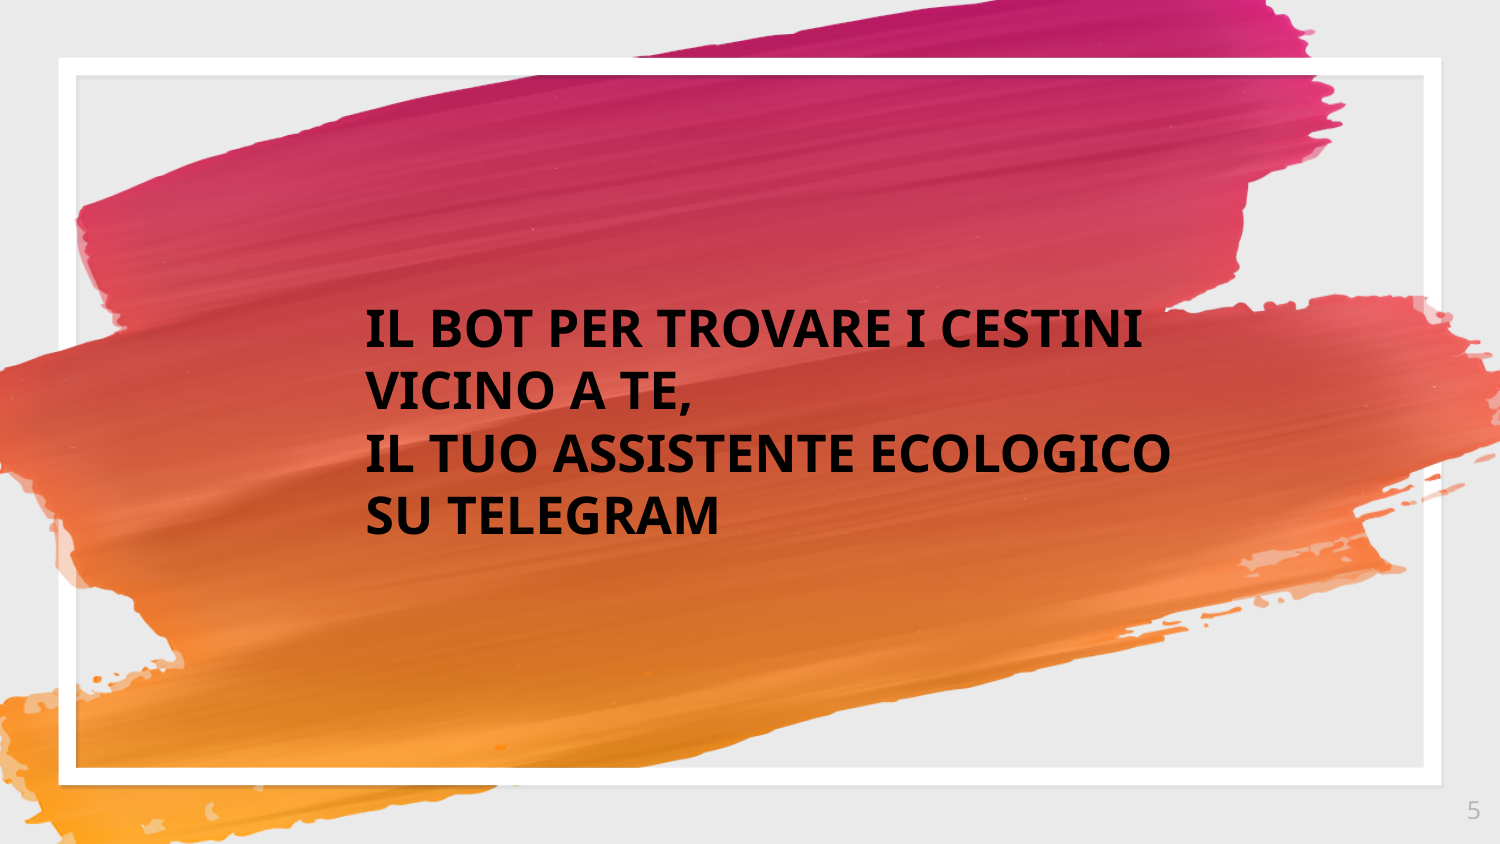

IL BOT PER TROVARE I CESTINI VICINO A TE,
IL TUO ASSISTENTE ECOLOGICO SU TELEGRAM